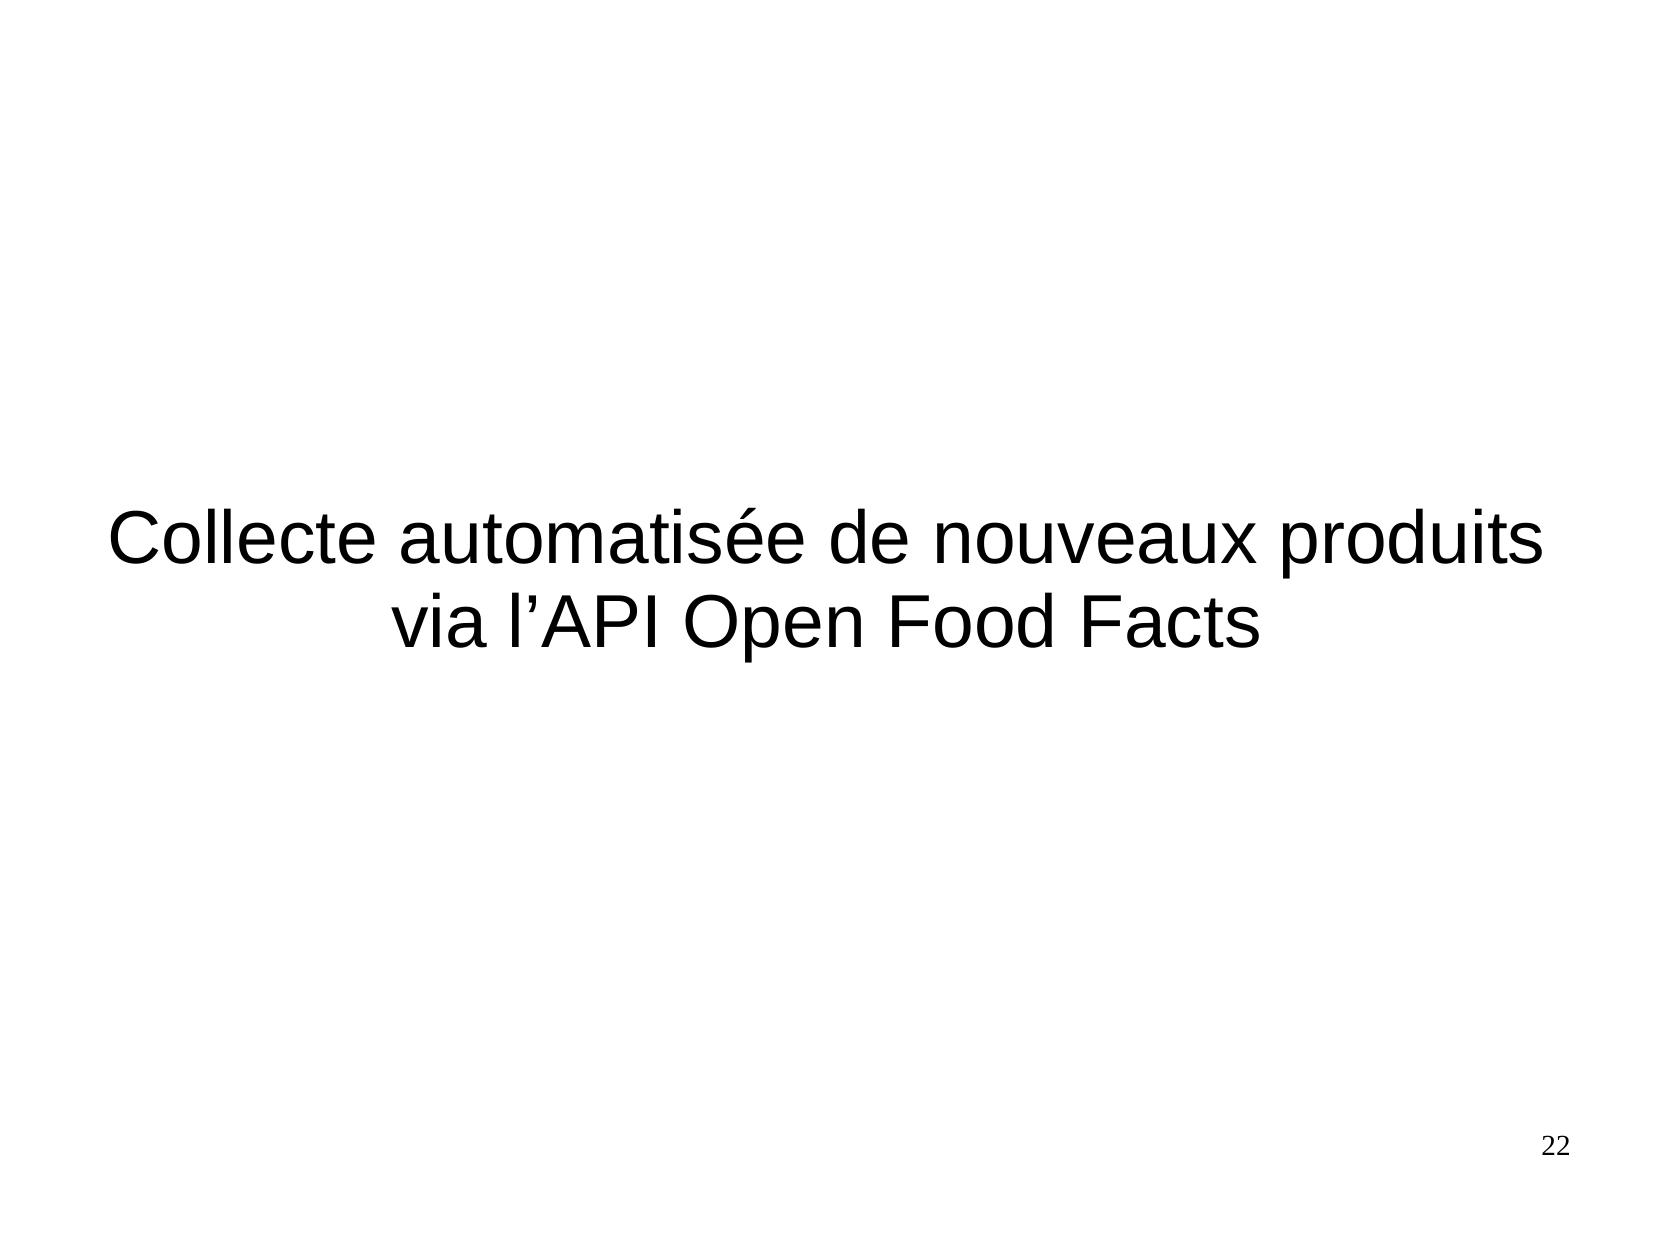

# Collecte automatisée de nouveaux produits via l’API Open Food Facts
22